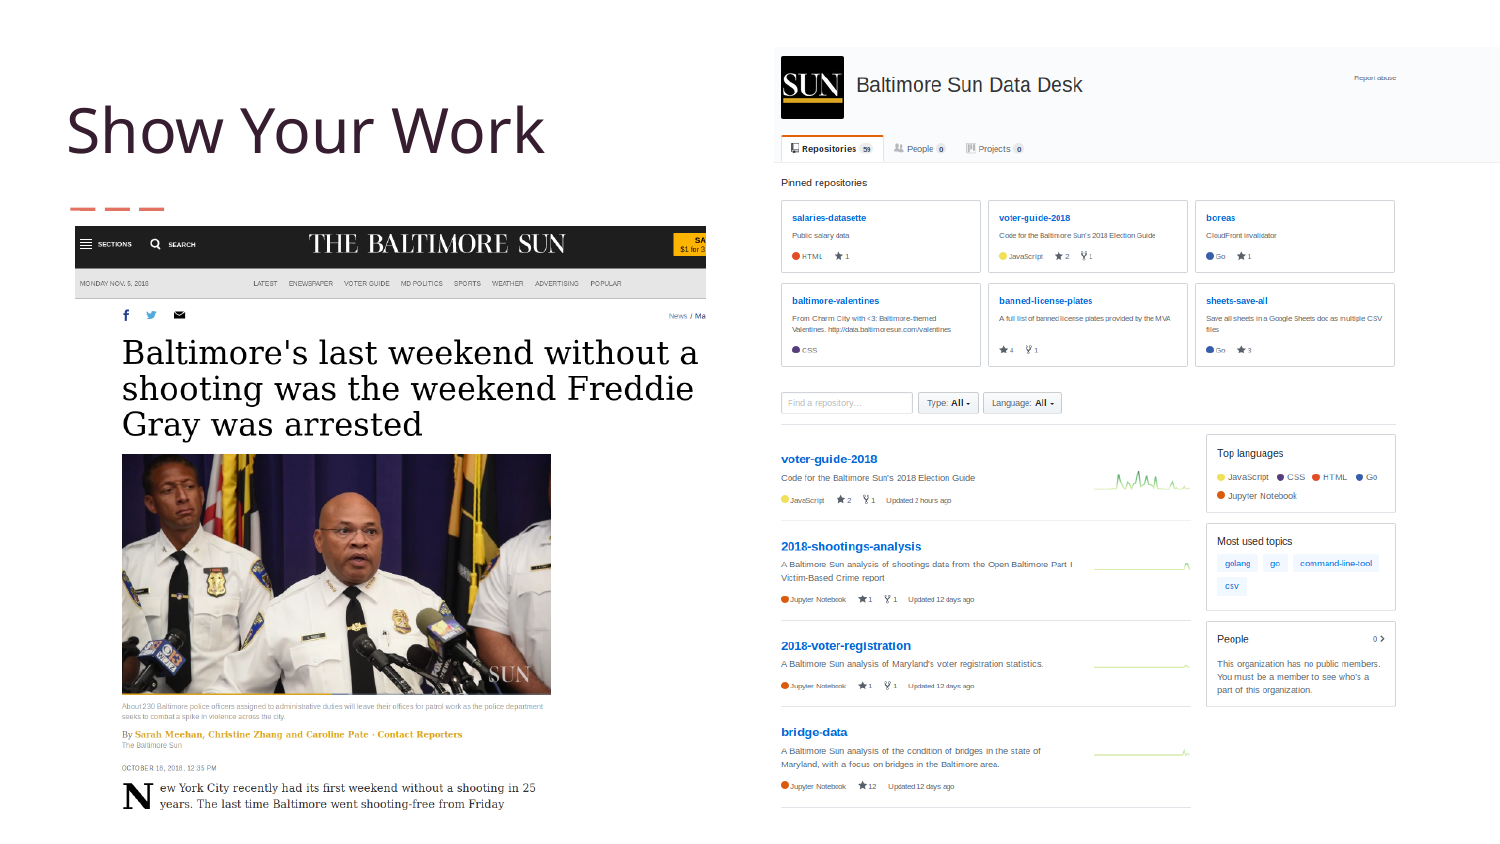

Show Your Work
# Not those bots
https://twitter.com/statwonk/status/1054019909116706821